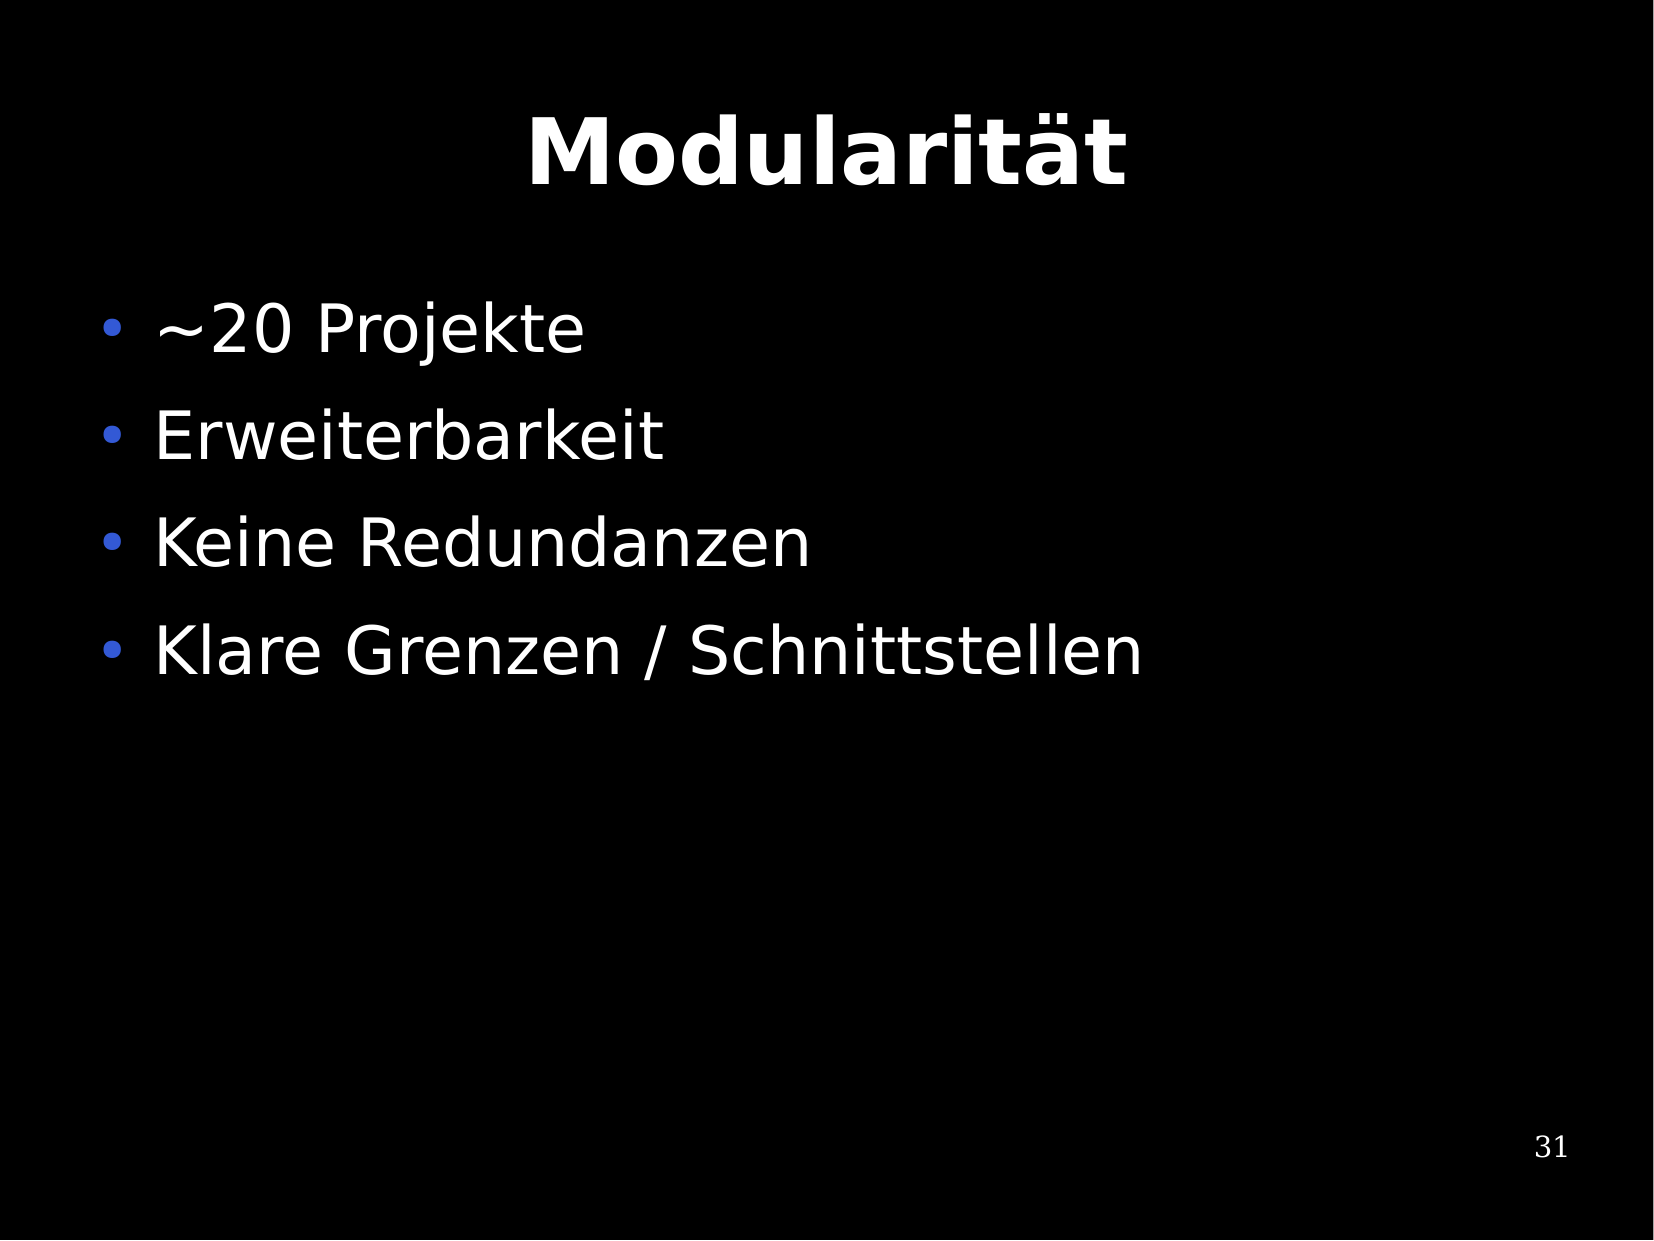

# Modularität
~20 Projekte
Erweiterbarkeit
Keine Redundanzen
Klare Grenzen / Schnittstellen
31